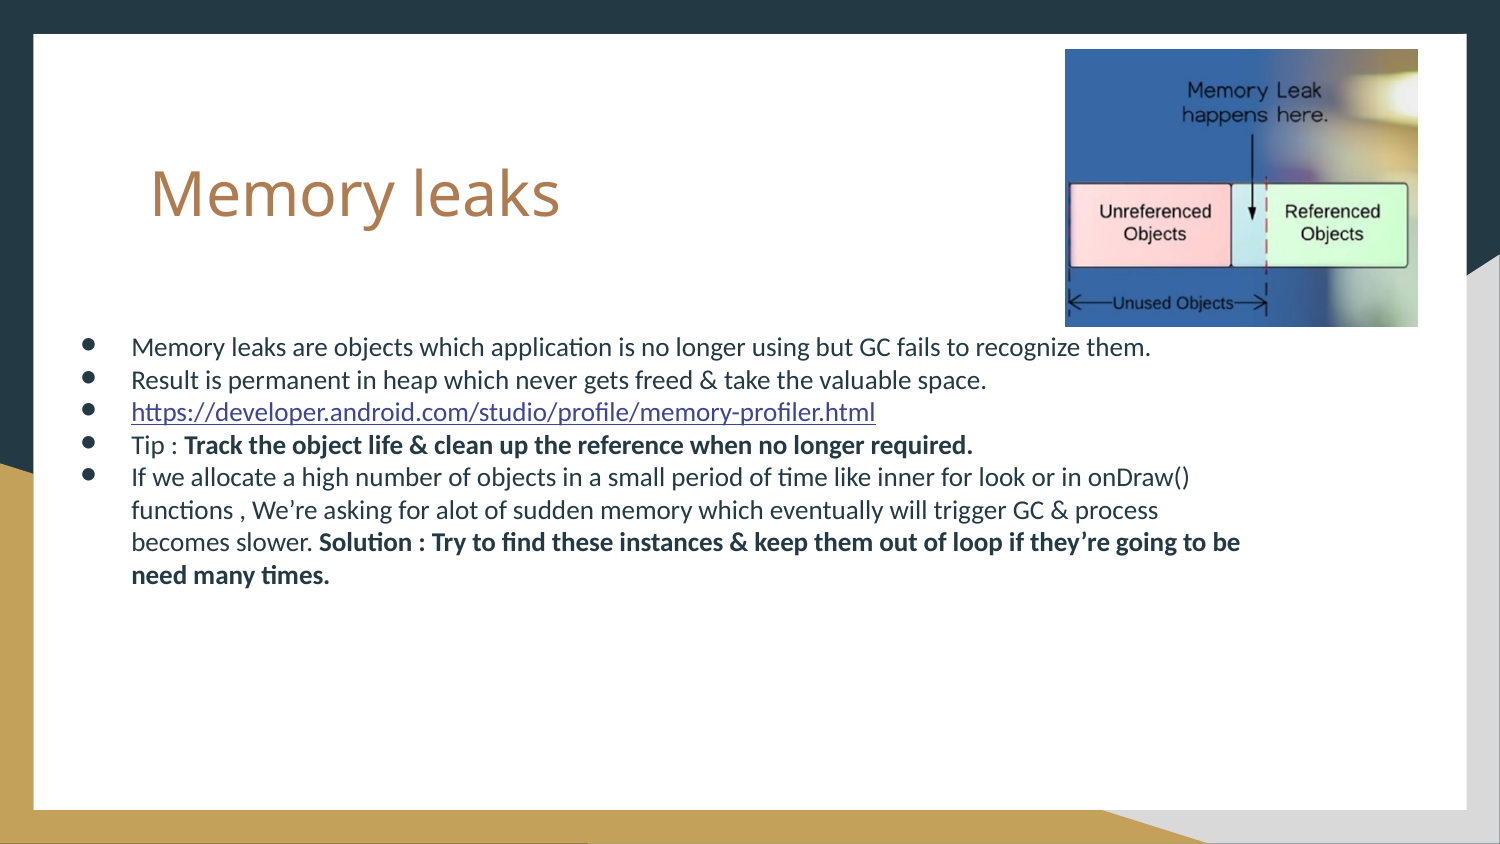

# Memory leaks
Memory leaks are objects which application is no longer using but GC fails to recognize them.
Result is permanent in heap which never gets freed & take the valuable space.
https://developer.android.com/studio/profile/memory-profiler.html
Tip : Track the object life & clean up the reference when no longer required.
If we allocate a high number of objects in a small period of time like inner for look or in onDraw() functions , We’re asking for alot of sudden memory which eventually will trigger GC & process becomes slower. Solution : Try to find these instances & keep them out of loop if they’re going to be need many times.